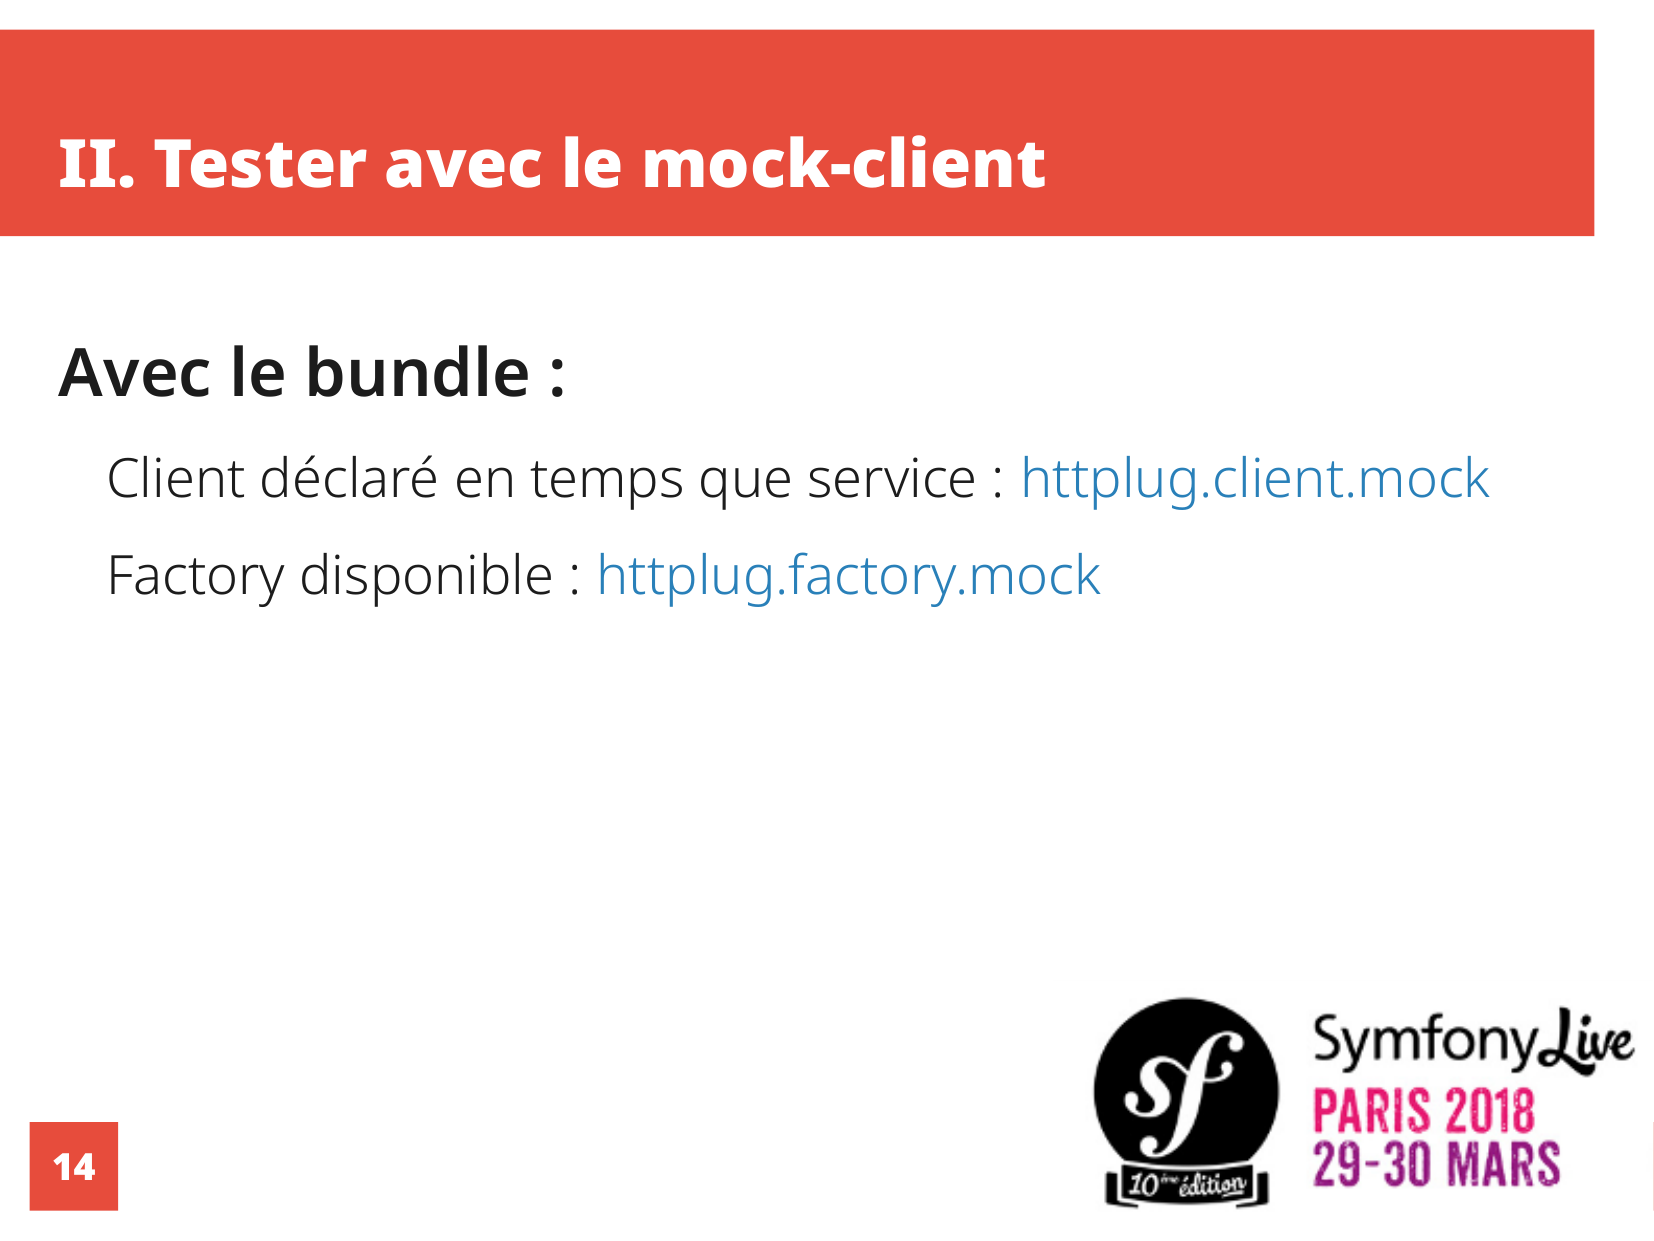

# II. Tester avec le mock-client
Avec le bundle :
Client déclaré en temps que service : httplug.client.mock
Factory disponible : httplug.factory.mock
14